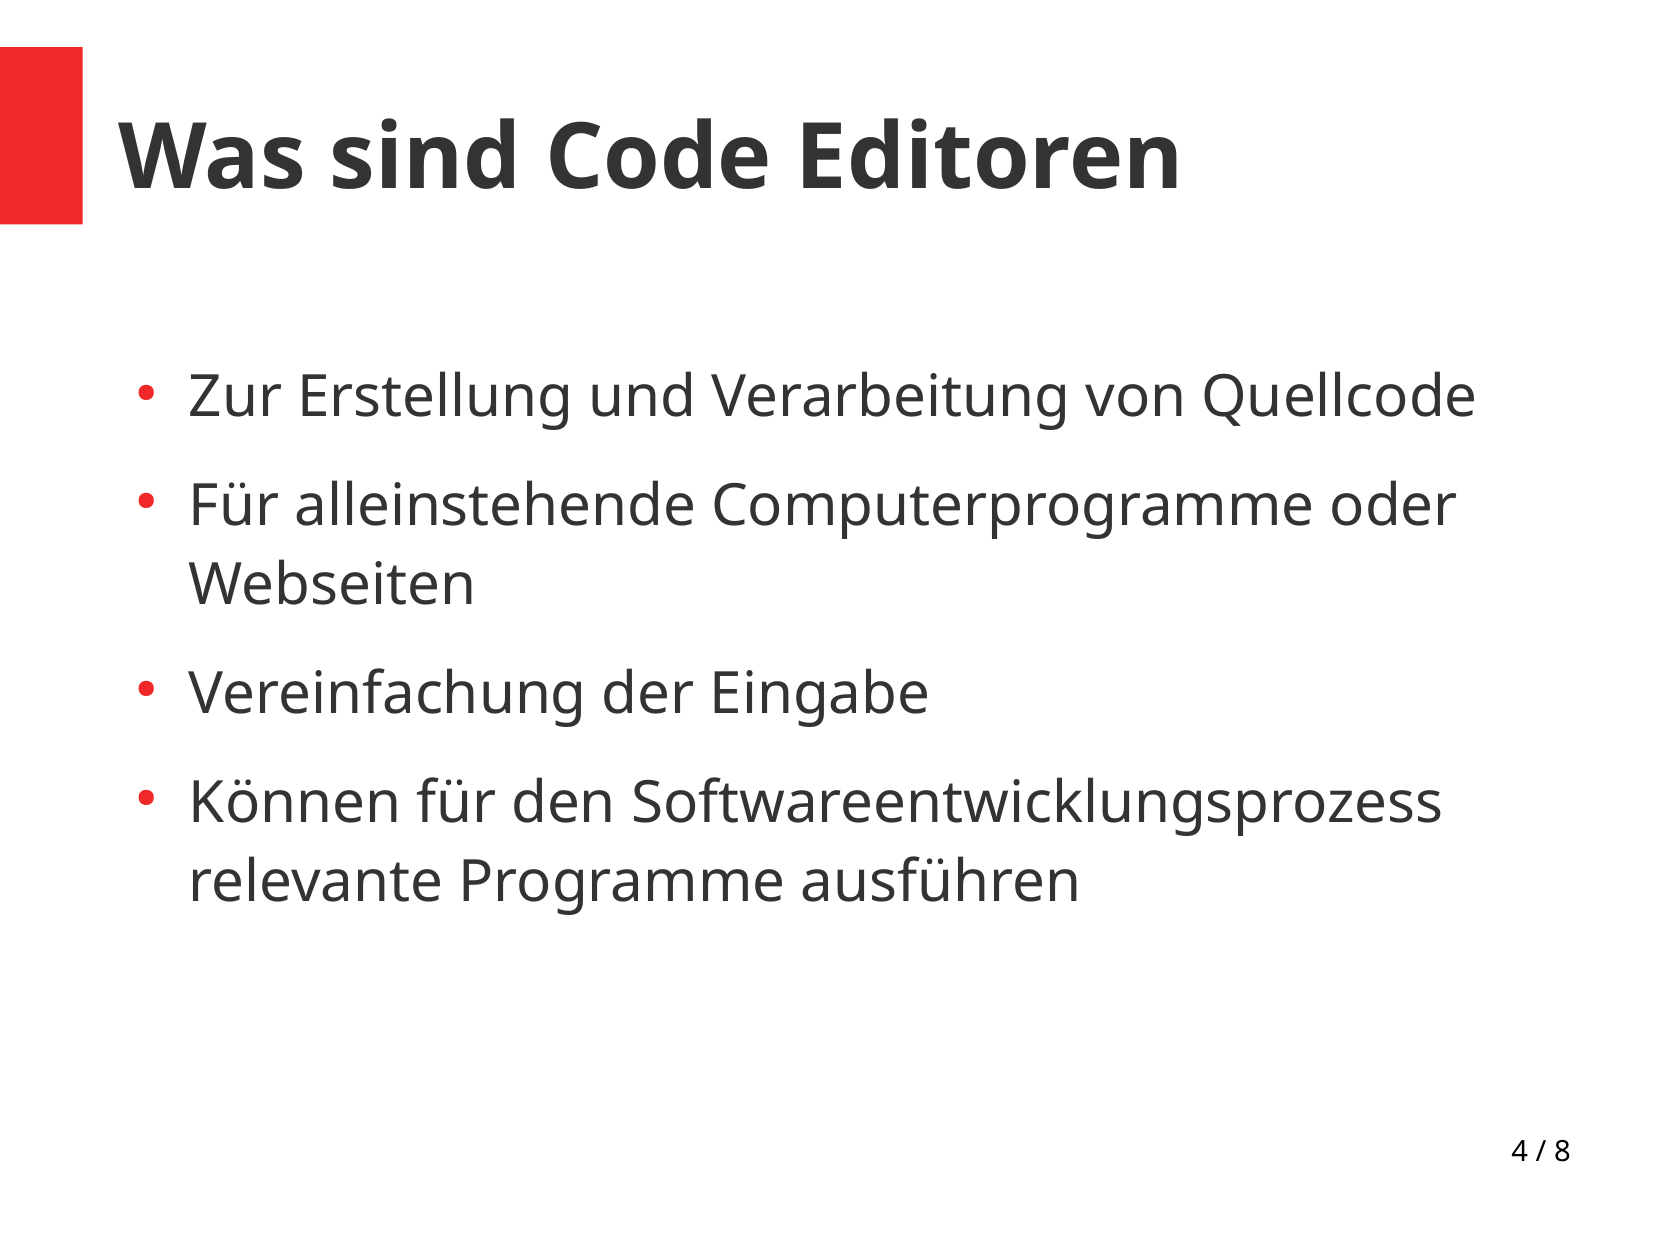

# Was sind Code Editoren
Zur Erstellung und Verarbeitung von Quellcode
Für alleinstehende Computerprogramme oder Webseiten
Vereinfachung der Eingabe
Können für den Softwareentwicklungsprozess relevante Programme ausführen
4